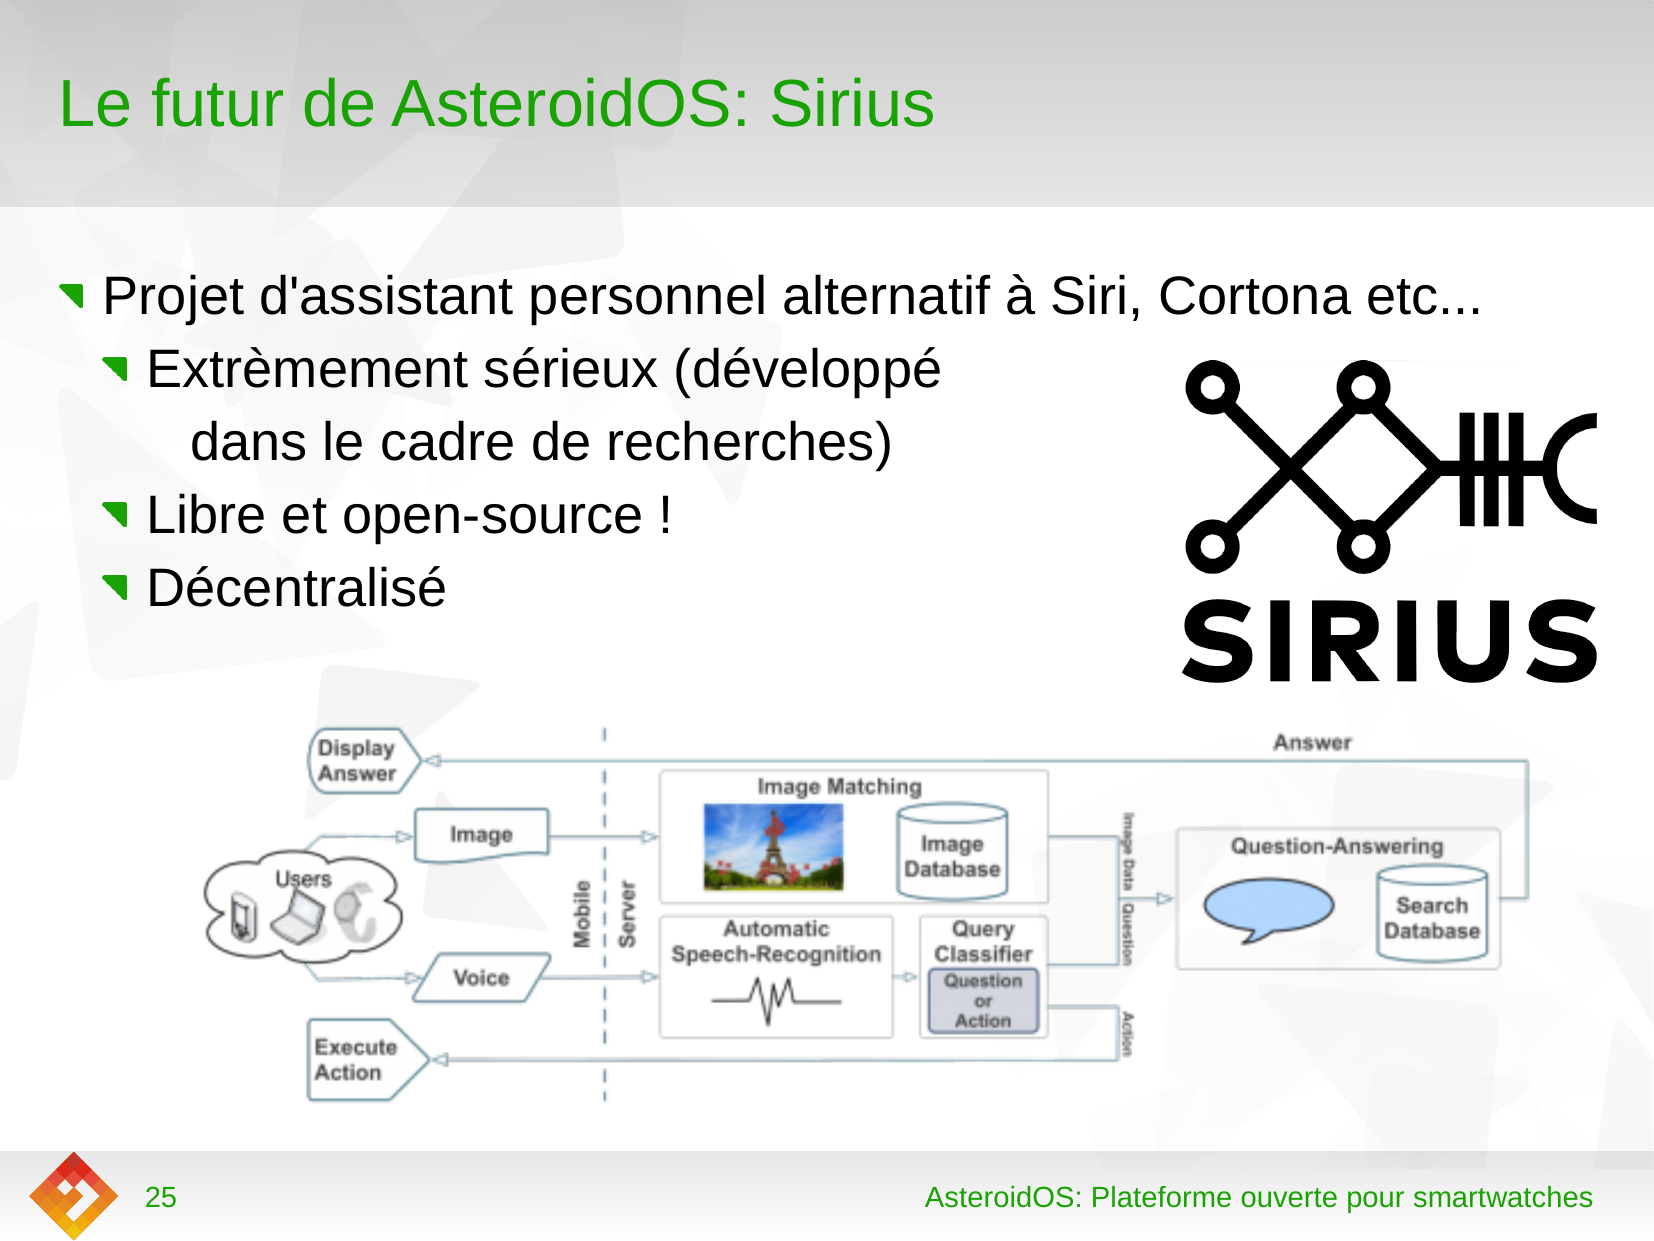

# Le futur de AsteroidOS: Sirius
Projet d'assistant personnel alternatif à Siri, Cortona etc...
Extrèmement sérieux (développé
dans le cadre de recherches)
Libre et open-source !
Décentralisé
25
AsteroidOS: Plateforme ouverte pour smartwatches